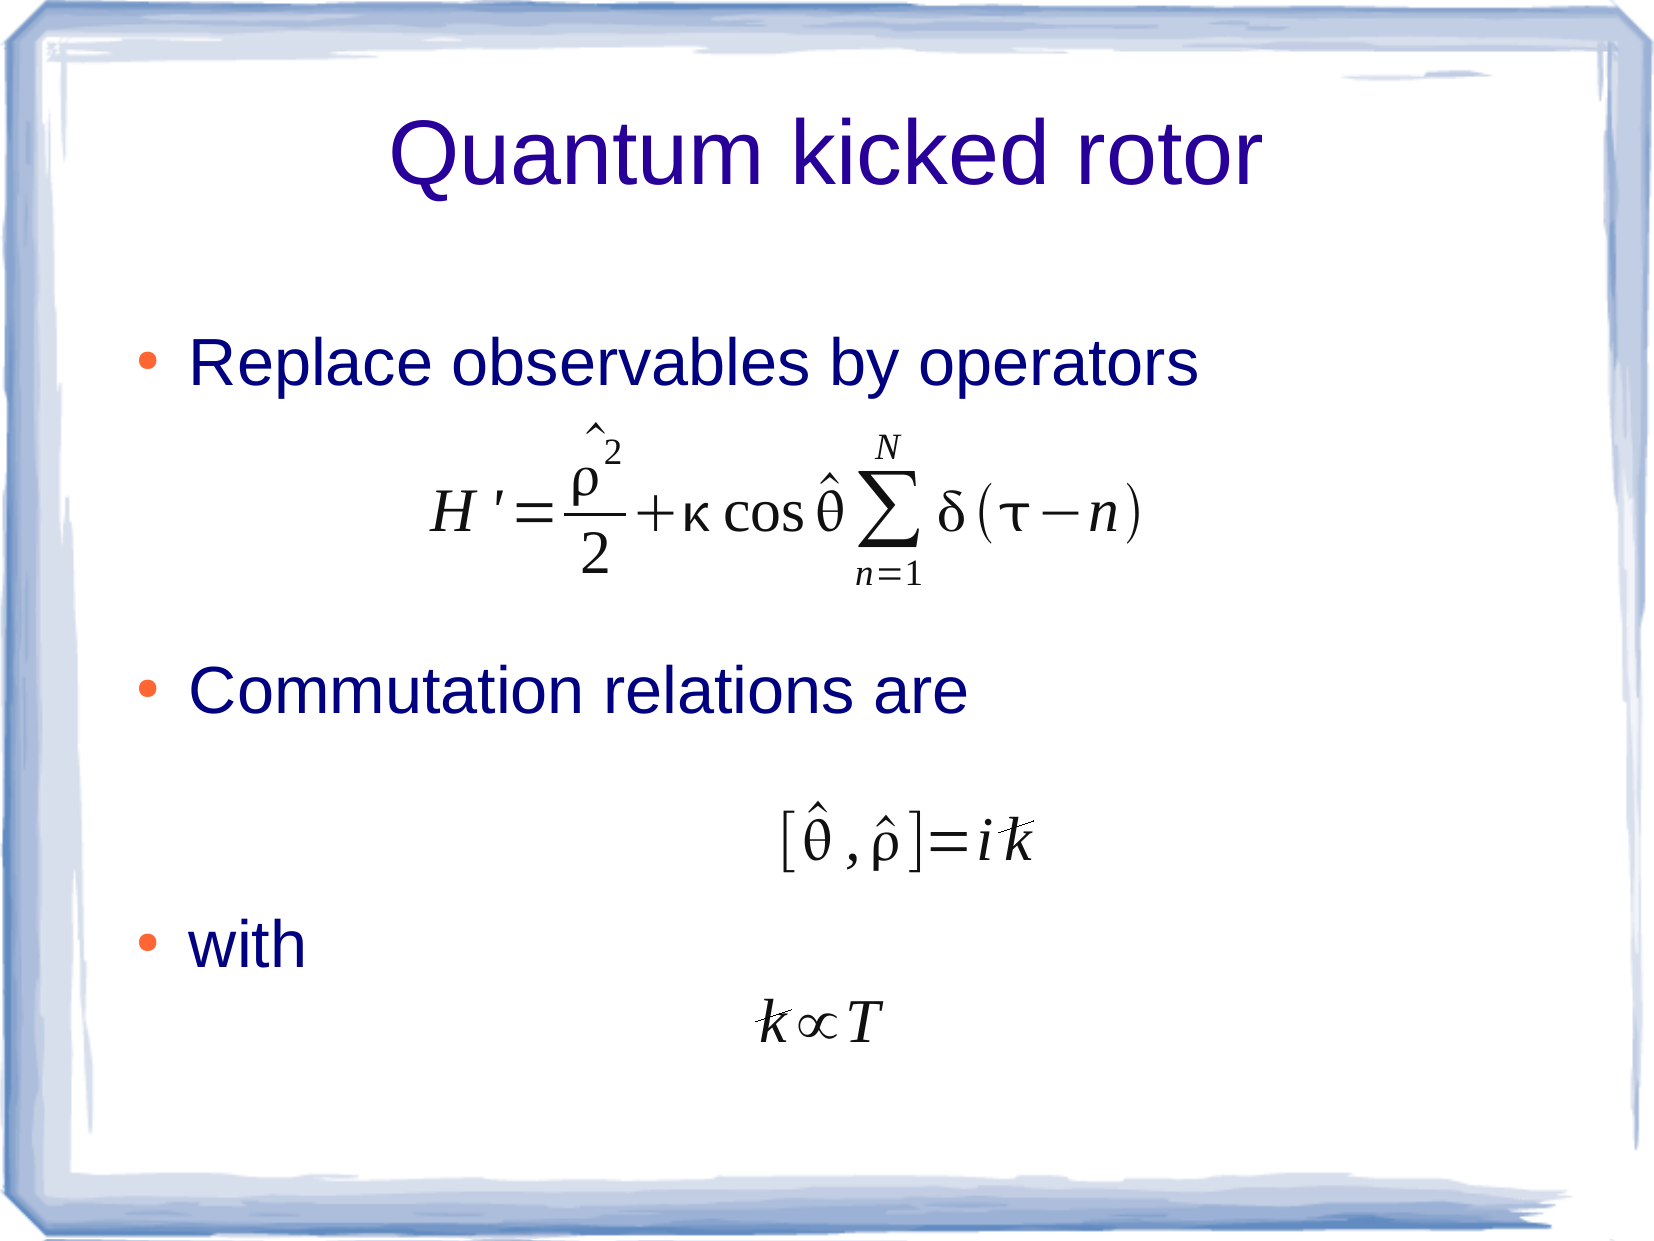

# Quantum kicked rotor
Replace observables by operators
Commutation relations are
with